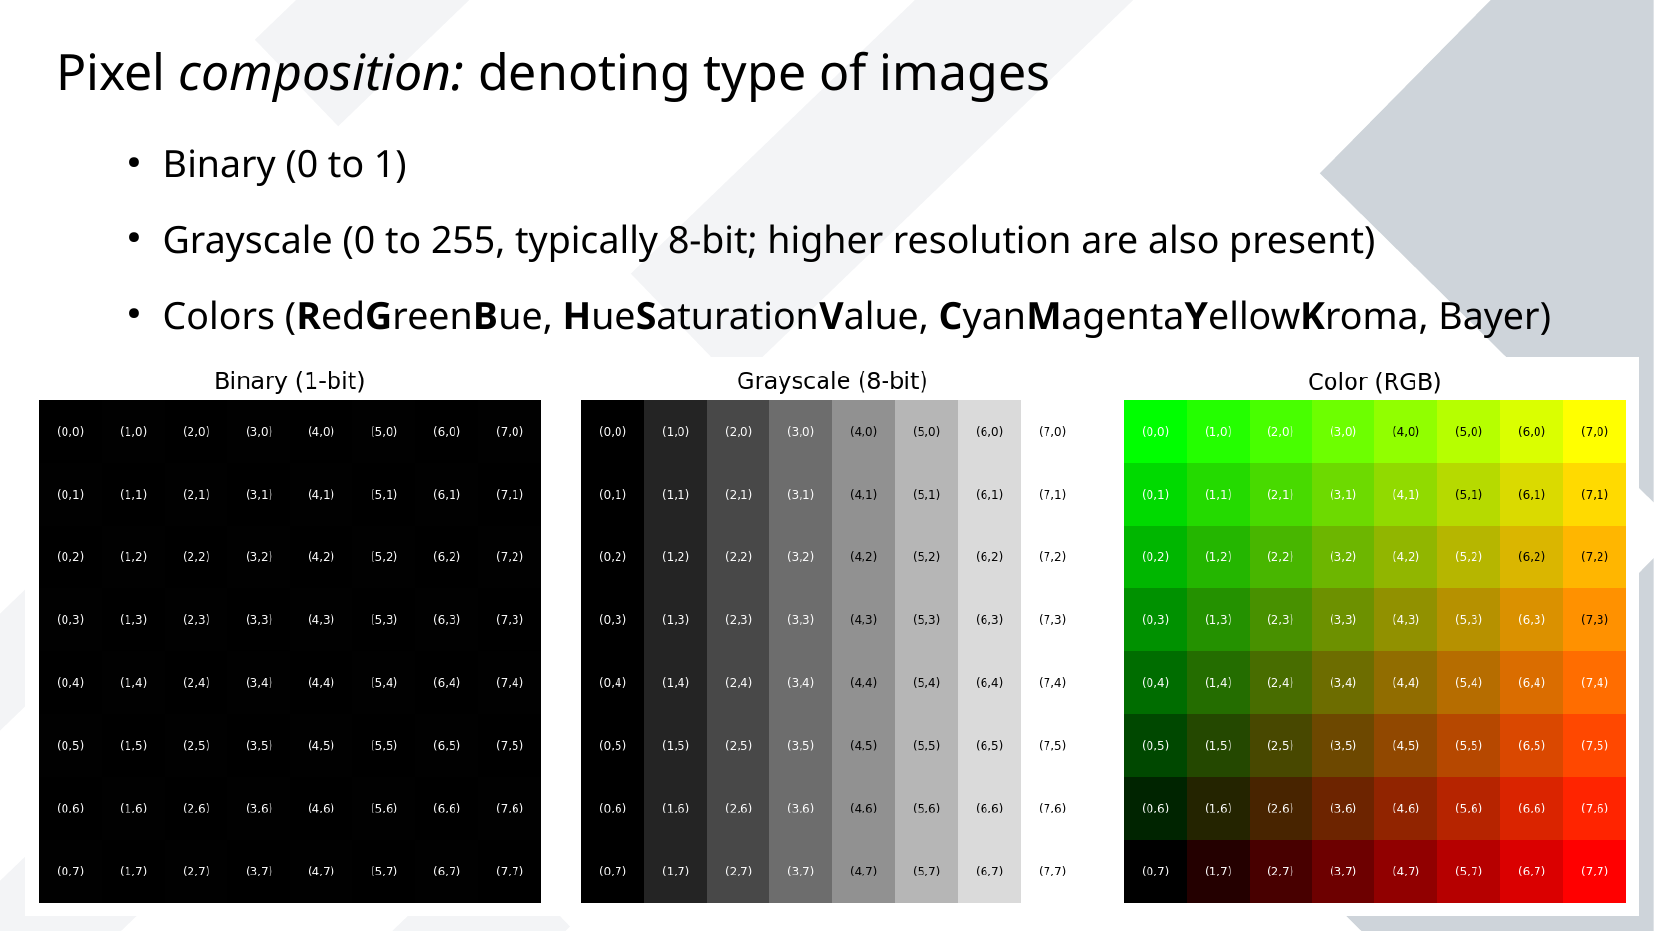

Pixel composition: denoting type of images
Binary (0 to 1)
Grayscale (0 to 255, typically 8-bit; higher resolution are also present)
Colors (RedGreenBue, HueSaturationValue, CyanMagentaYellowKroma, Bayer)